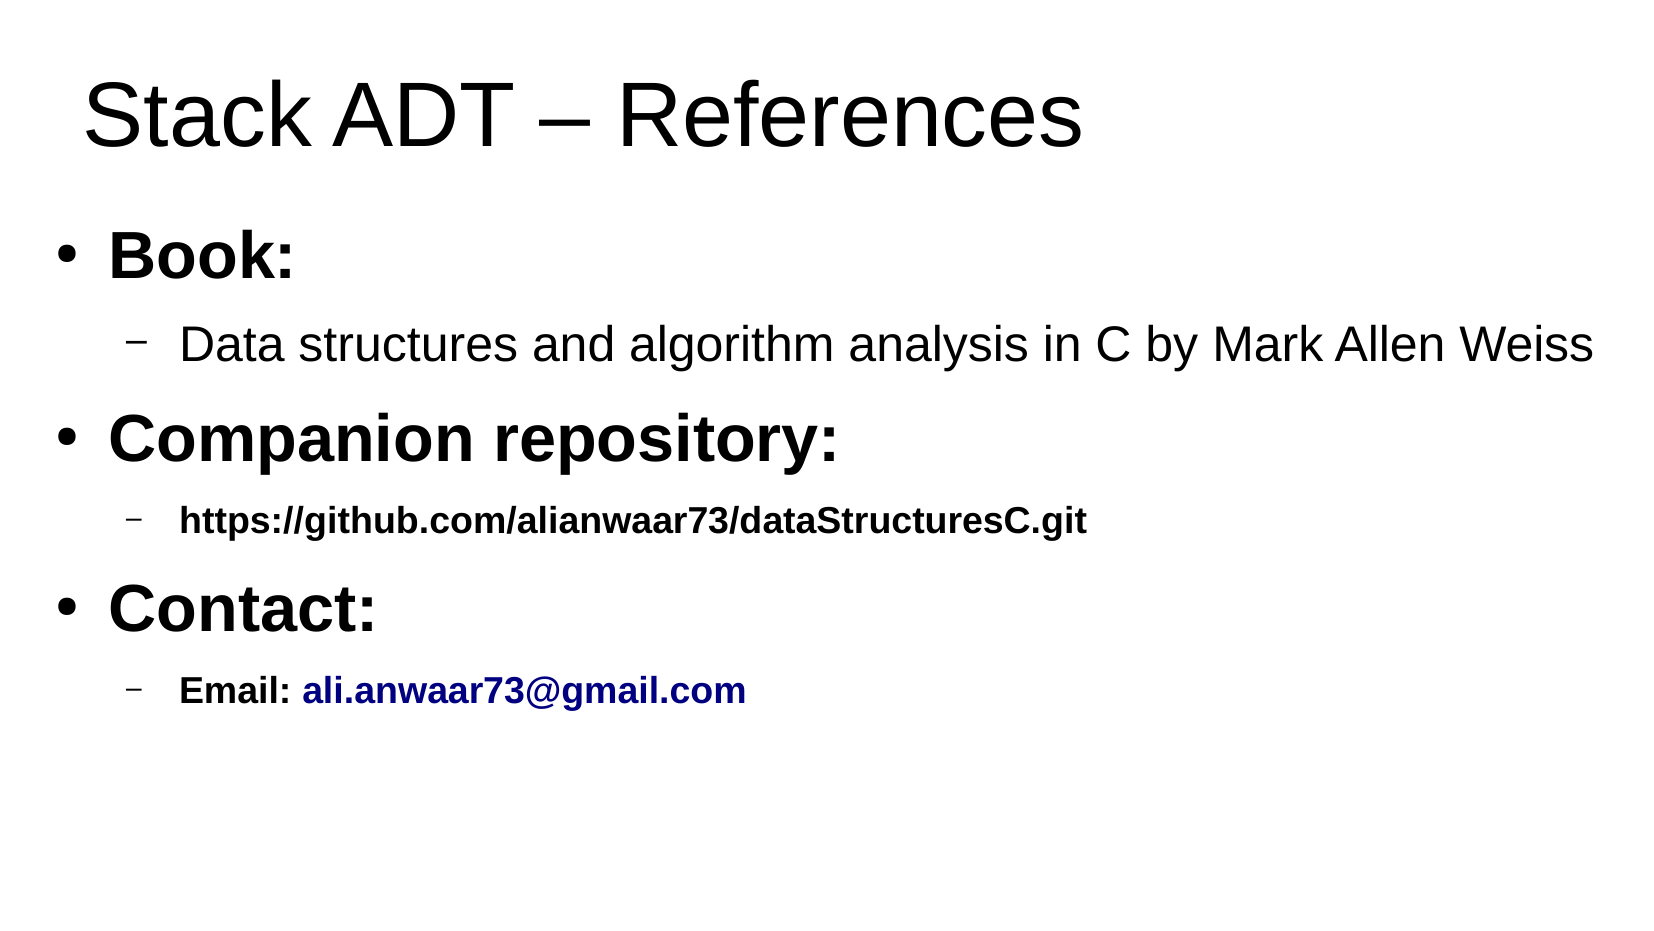

# Stack ADT – References
Book:
Data structures and algorithm analysis in C by Mark Allen Weiss
Companion repository:
https://github.com/alianwaar73/dataStructuresC.git
Contact:
Email: ali.anwaar73@gmail.com